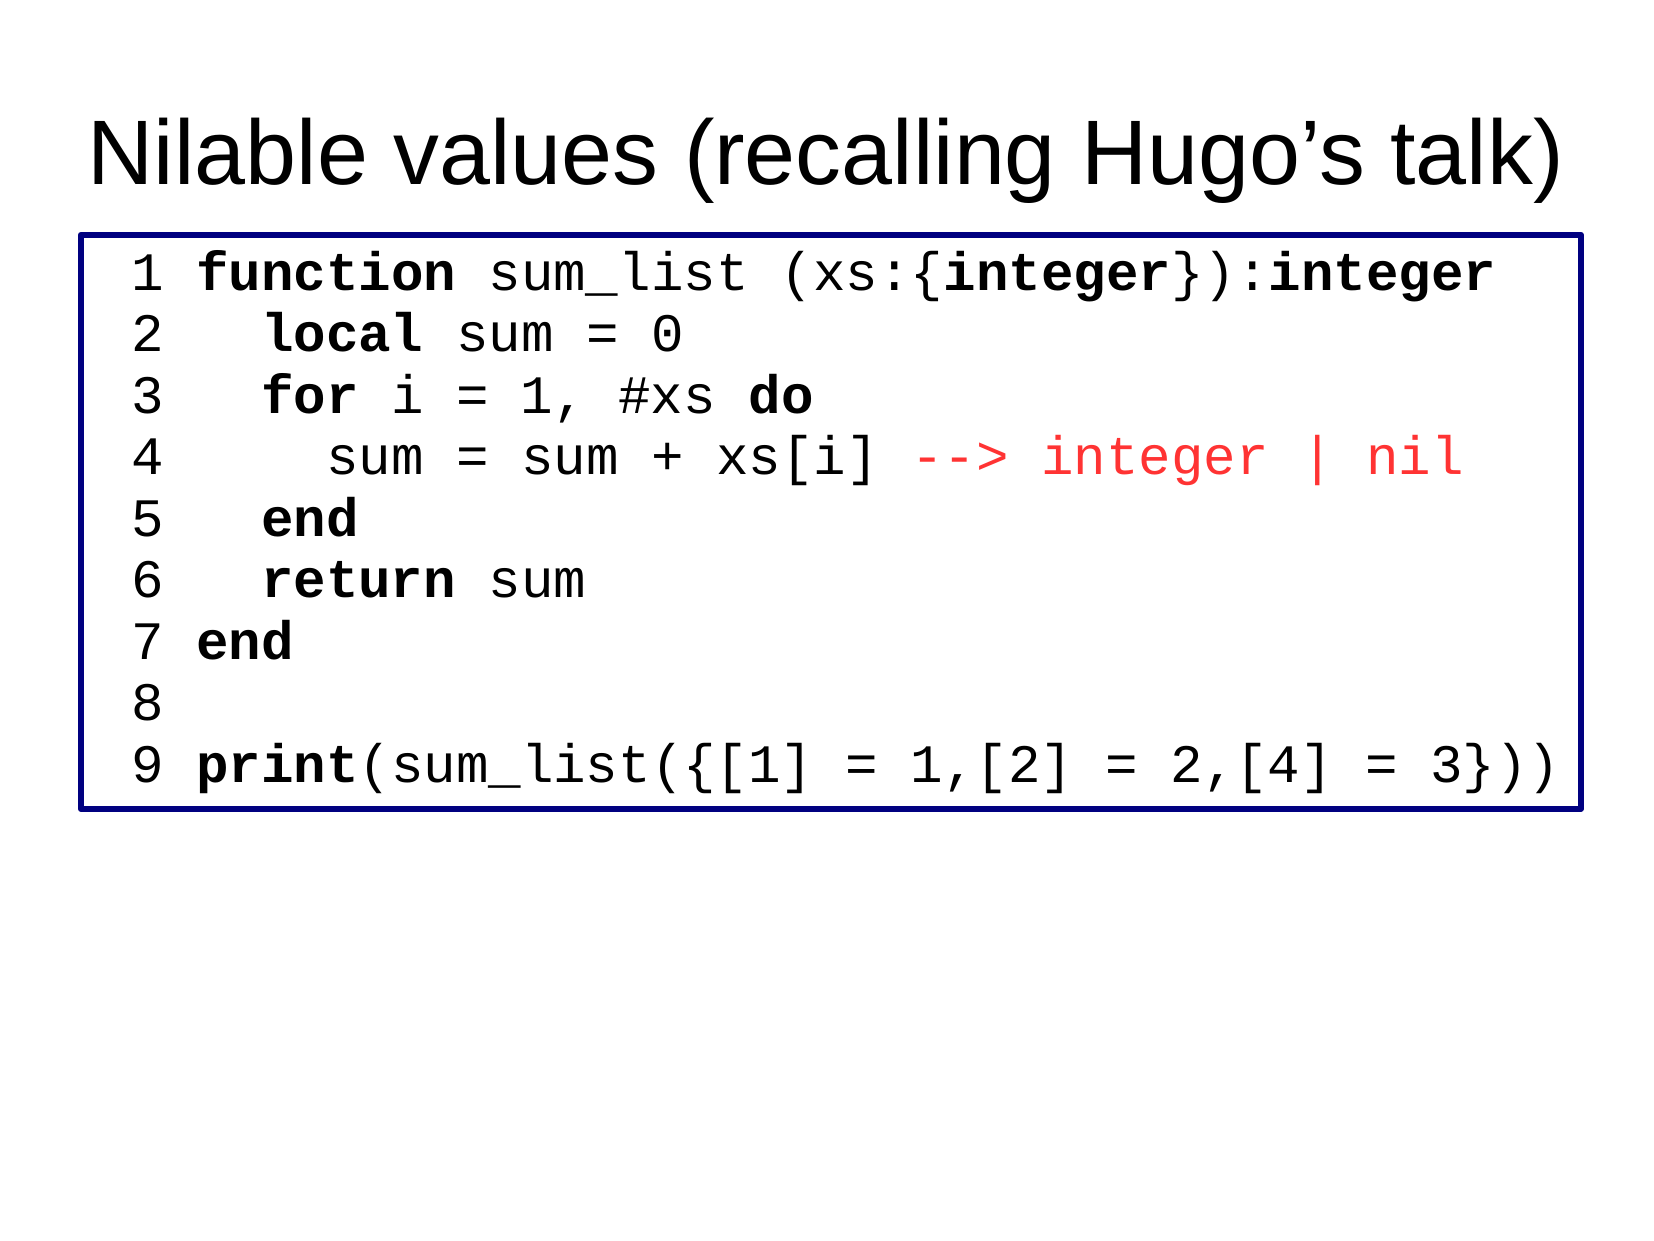

# Nilable values (recalling Hugo’s talk)
 1 function sum_list (xs:{integer}):integer
 2 local sum = 0
 3 for i = 1, #xs do
 4 sum = sum + xs[i] --> integer | nil
 5 end
 6 return sum
 7 end
 8
 9 print(sum_list({[1] = 1,[2] = 2,[4] = 3}))